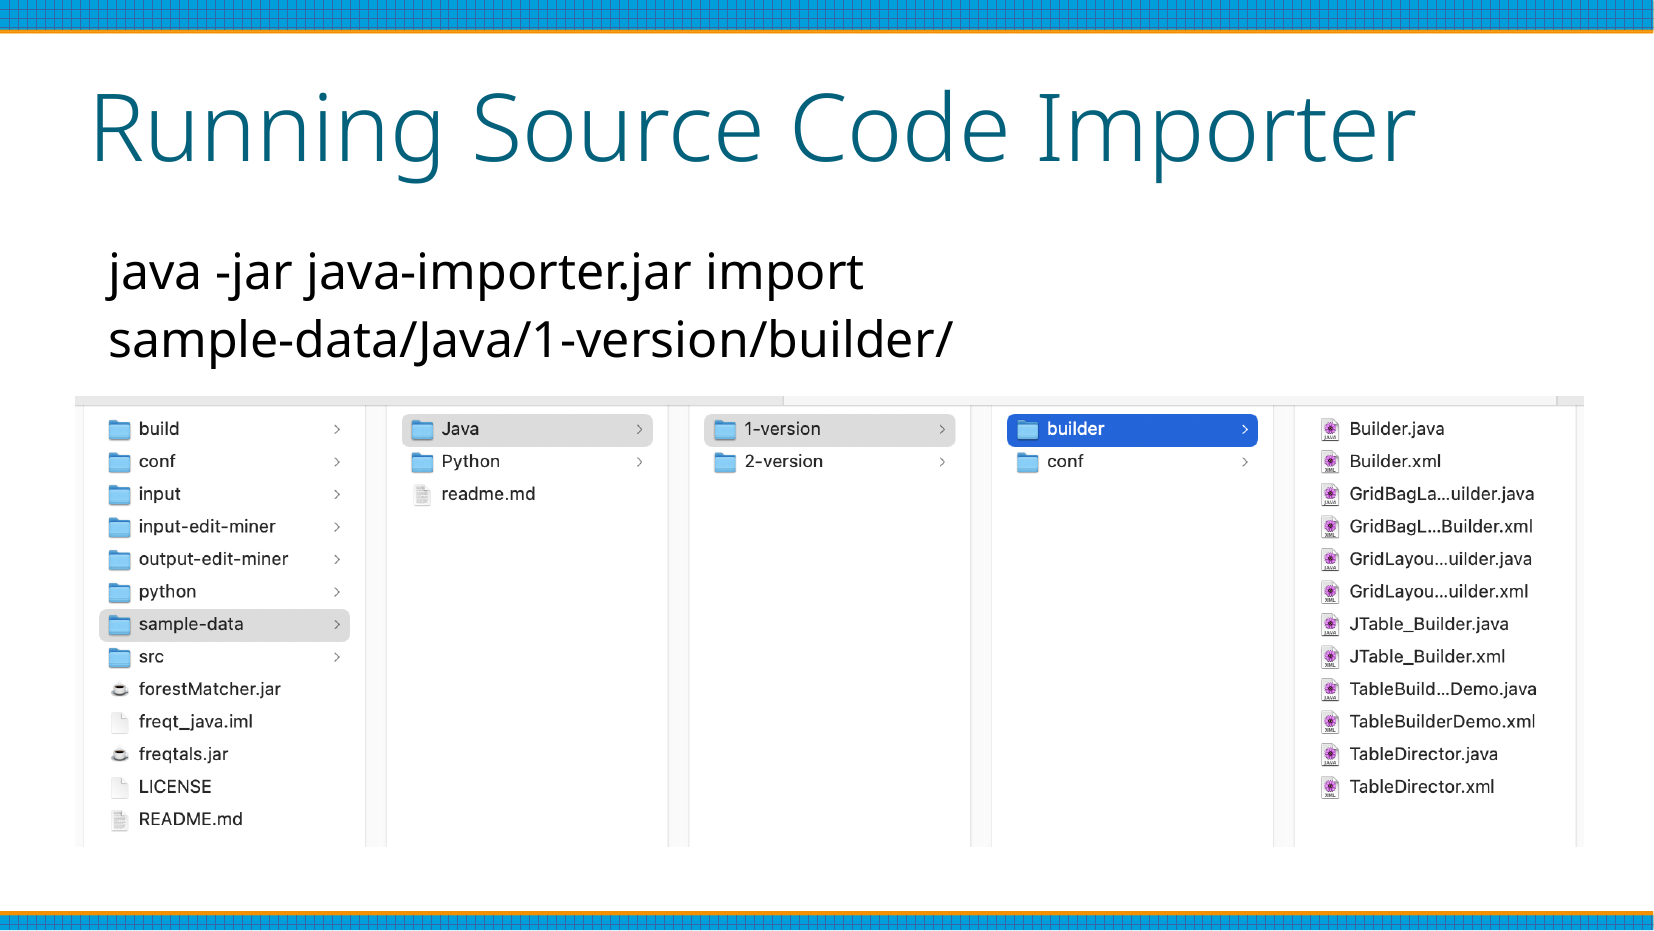

# Running Source Code Importer
java -jar java-importer.jar import sample-data/Java/1-version/builder/
output of source code importer